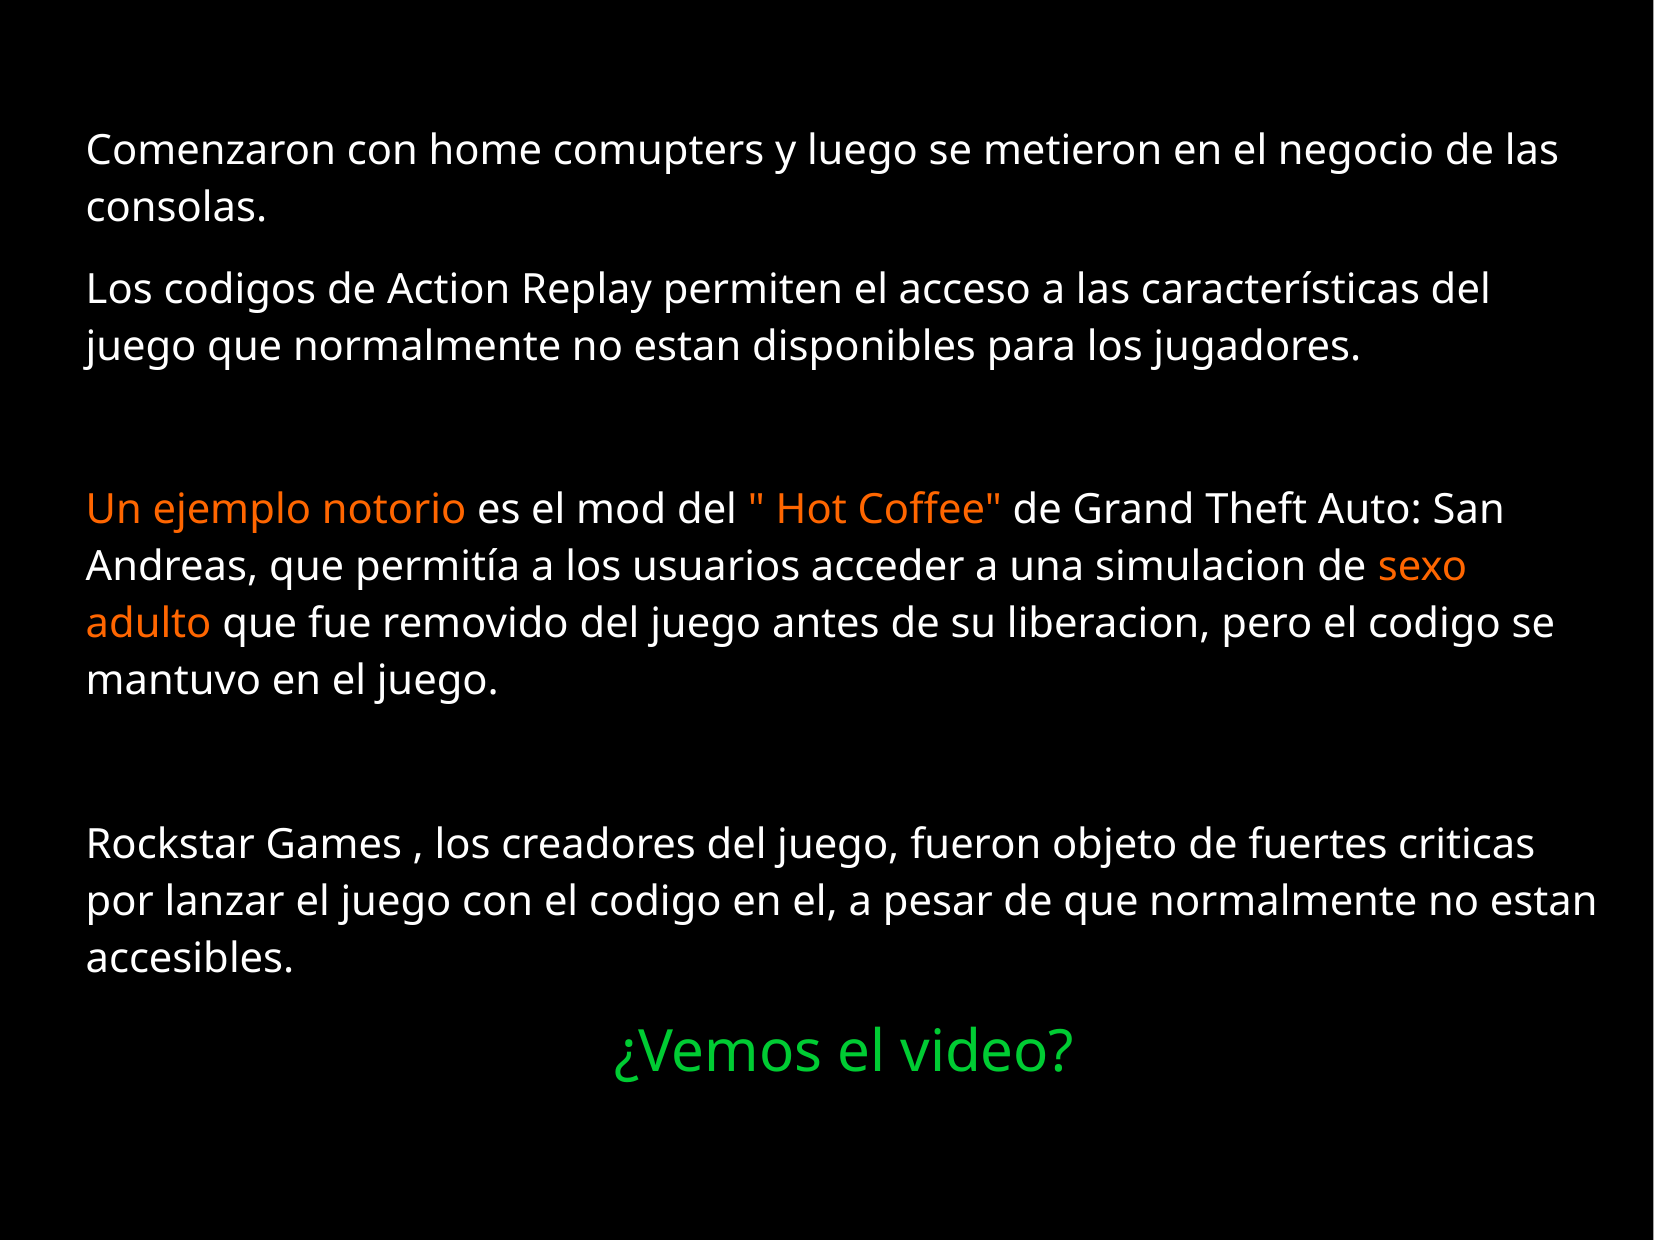

Comenzaron con home comupters y luego se metieron en el negocio de las consolas.
Los codigos de Action Replay permiten el acceso a las características del juego que normalmente no estan disponibles para los jugadores.
Un ejemplo notorio es el mod del " Hot Coffee" de Grand Theft Auto: San Andreas, que permitía a los usuarios acceder a una simulacion de sexo adulto que fue removido del juego antes de su liberacion, pero el codigo se mantuvo en el juego.
Rockstar Games , los creadores del juego, fueron objeto de fuertes criticas por lanzar el juego con el codigo en el, a pesar de que normalmente no estan accesibles.
¿Vemos el video?